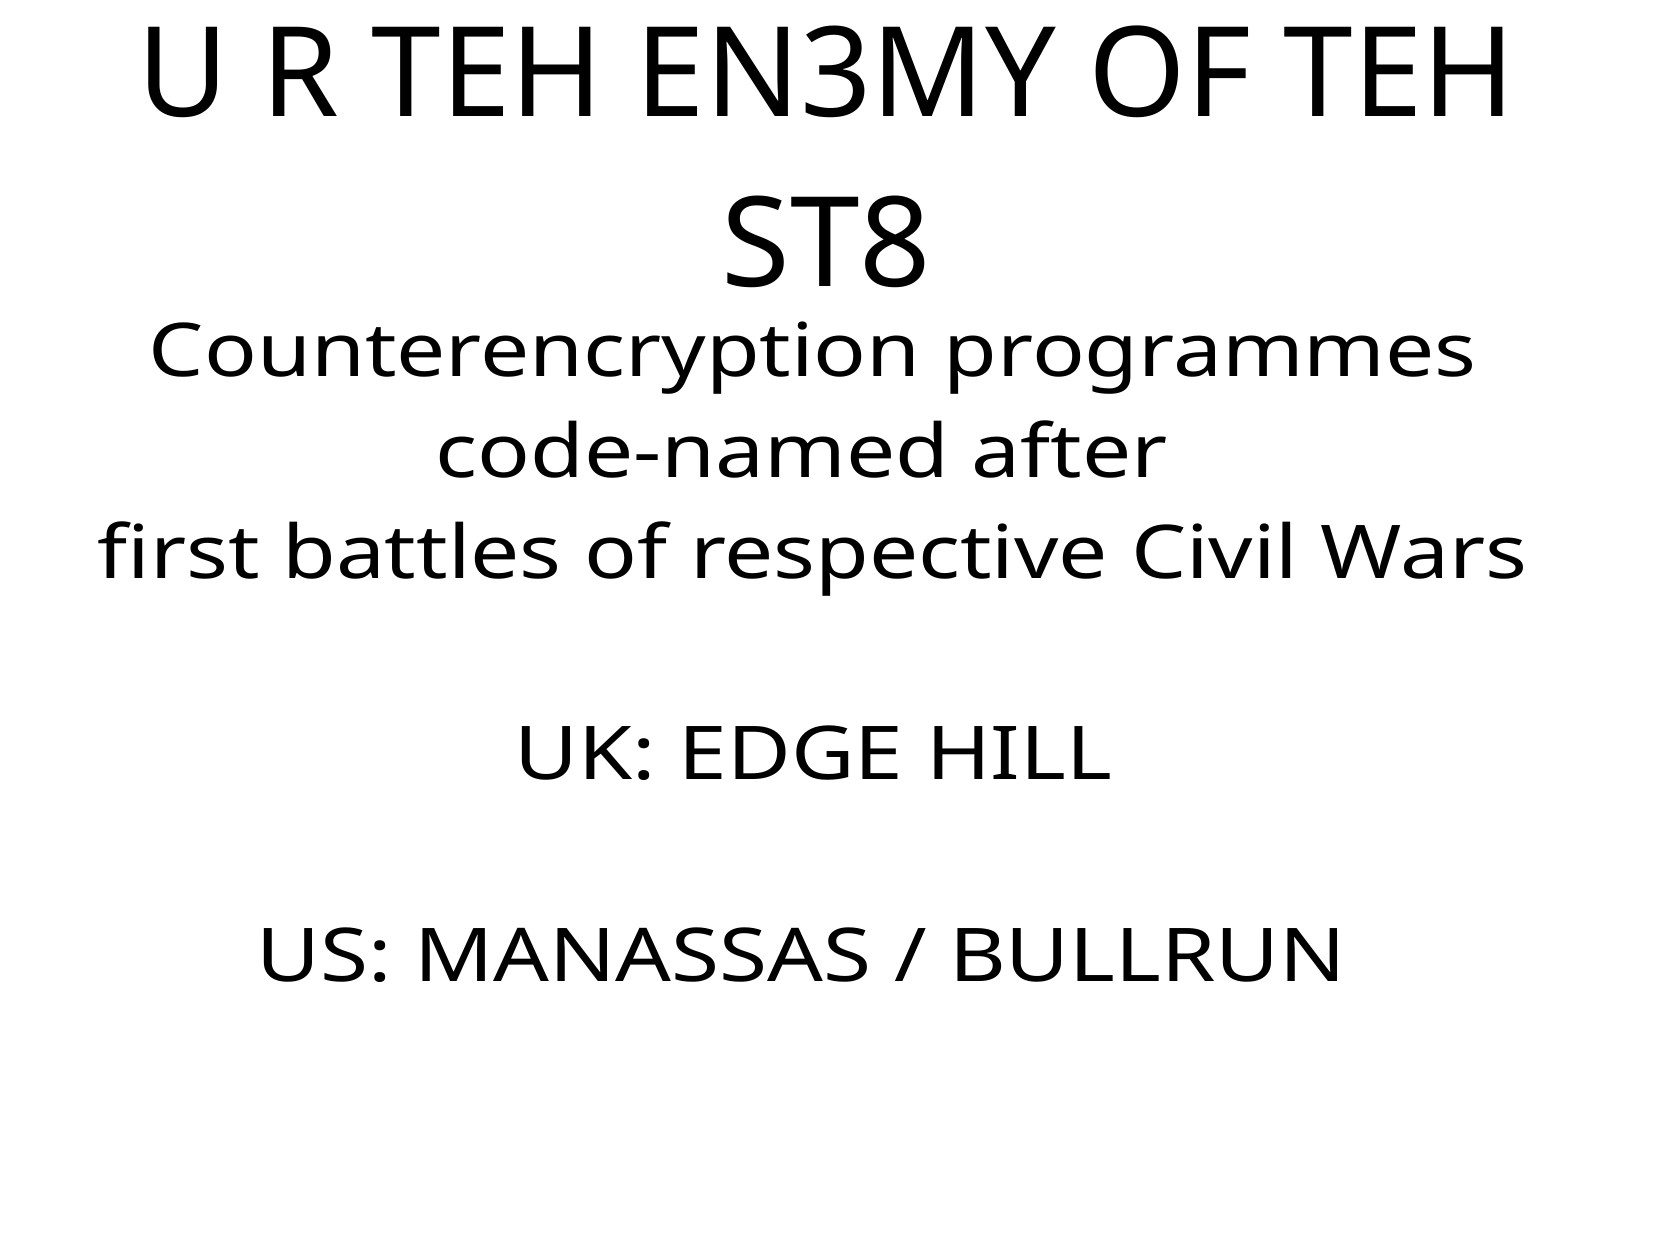

U R TEH EN3MY OF TEH ST8
Counterencryption programmes
code-named after
first battles of respective Civil Wars
UK: EDGE HILL
US: MANASSAS / BULLRUN